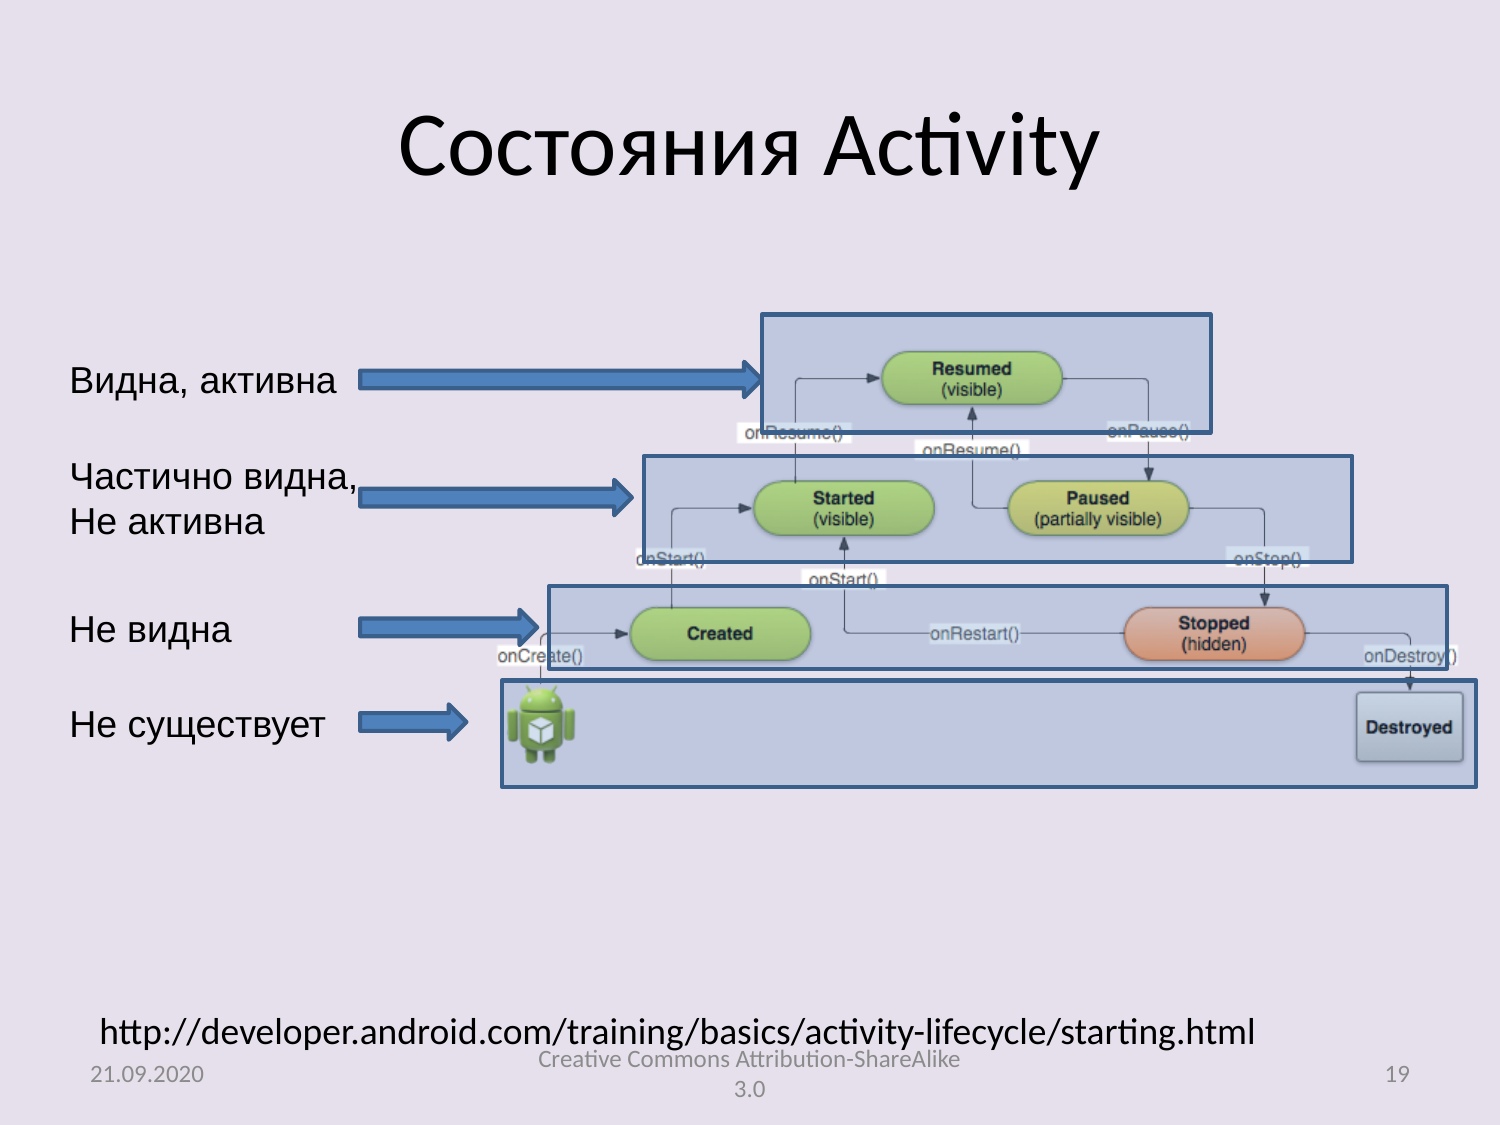

# Состояния Activity
Видна, активна
Частично видна,
Не активна
Не видна
Не существует
http://developer.android.com/training/basics/activity-lifecycle/starting.html
21.09.2020
Creative Commons Attribution-ShareAlike 3.0
19